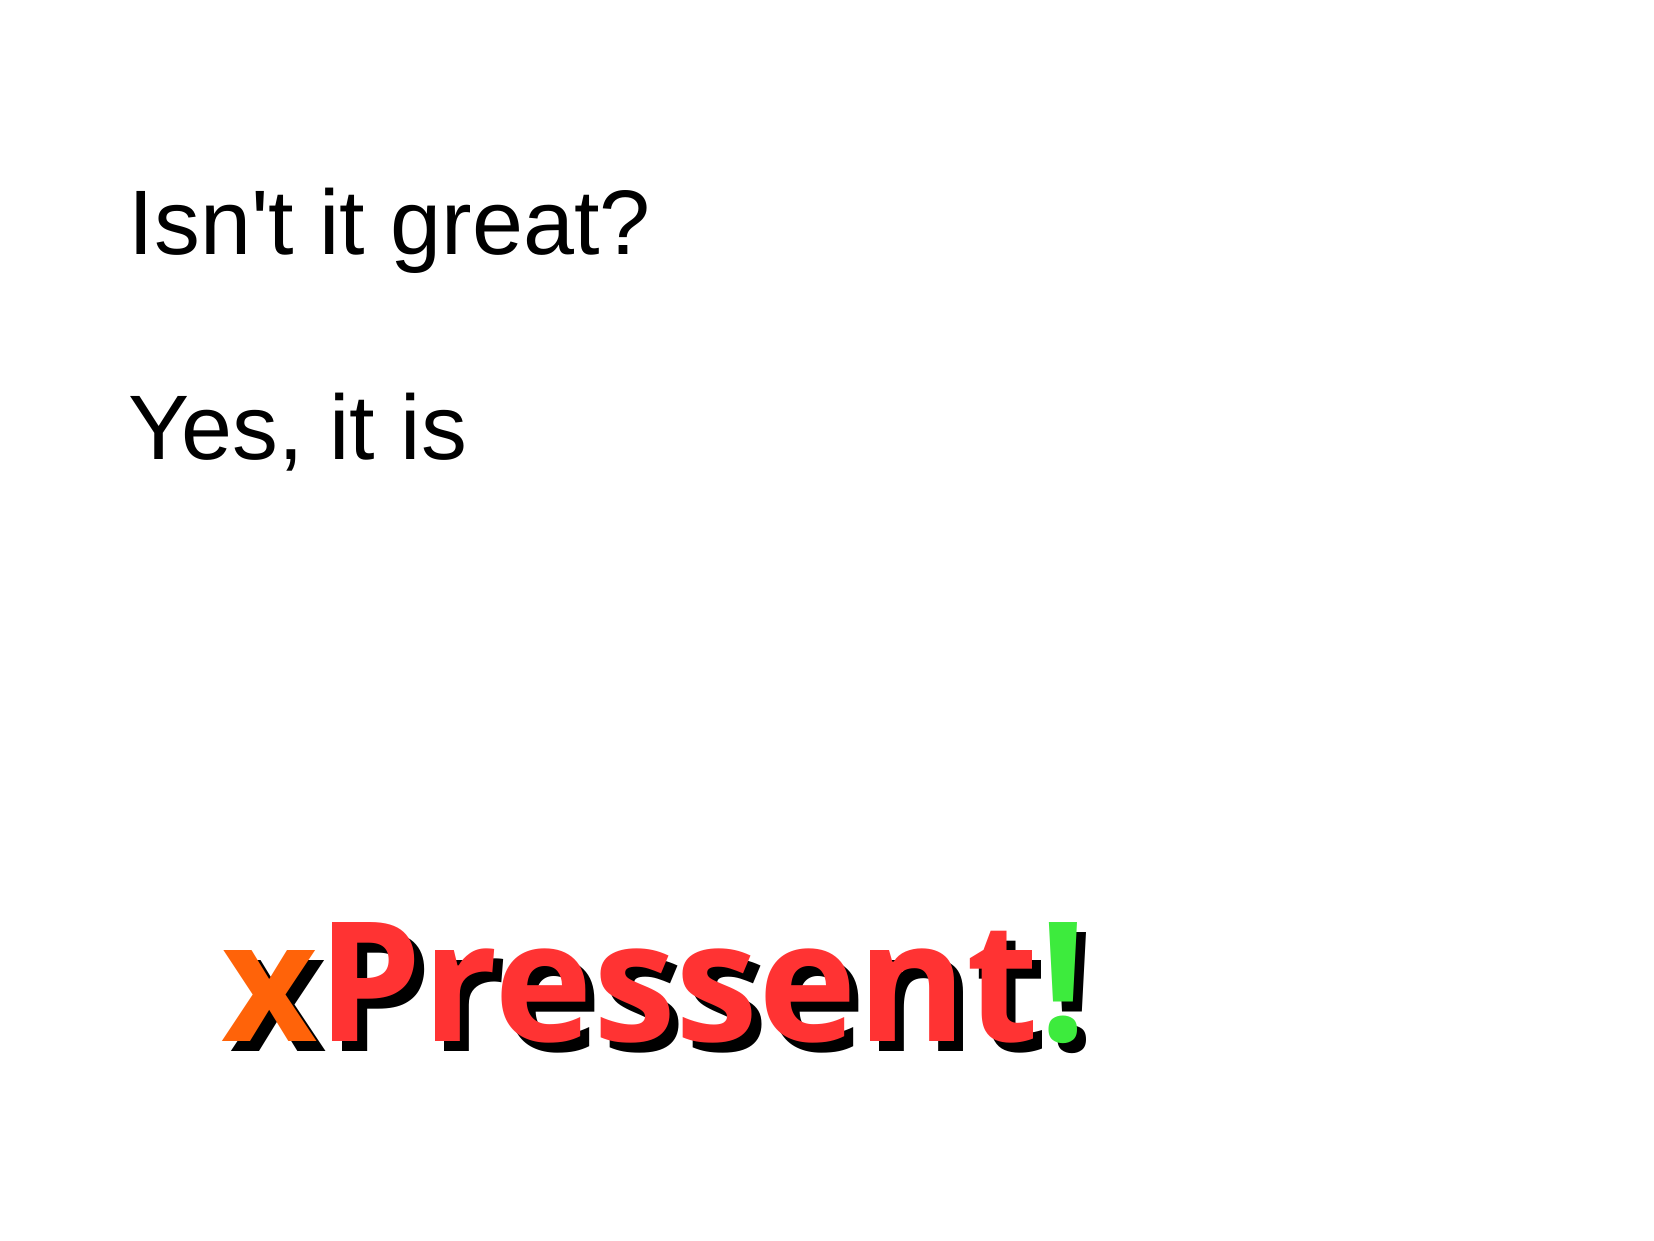

Isn't it great?
 Yes, it is
xPressent!